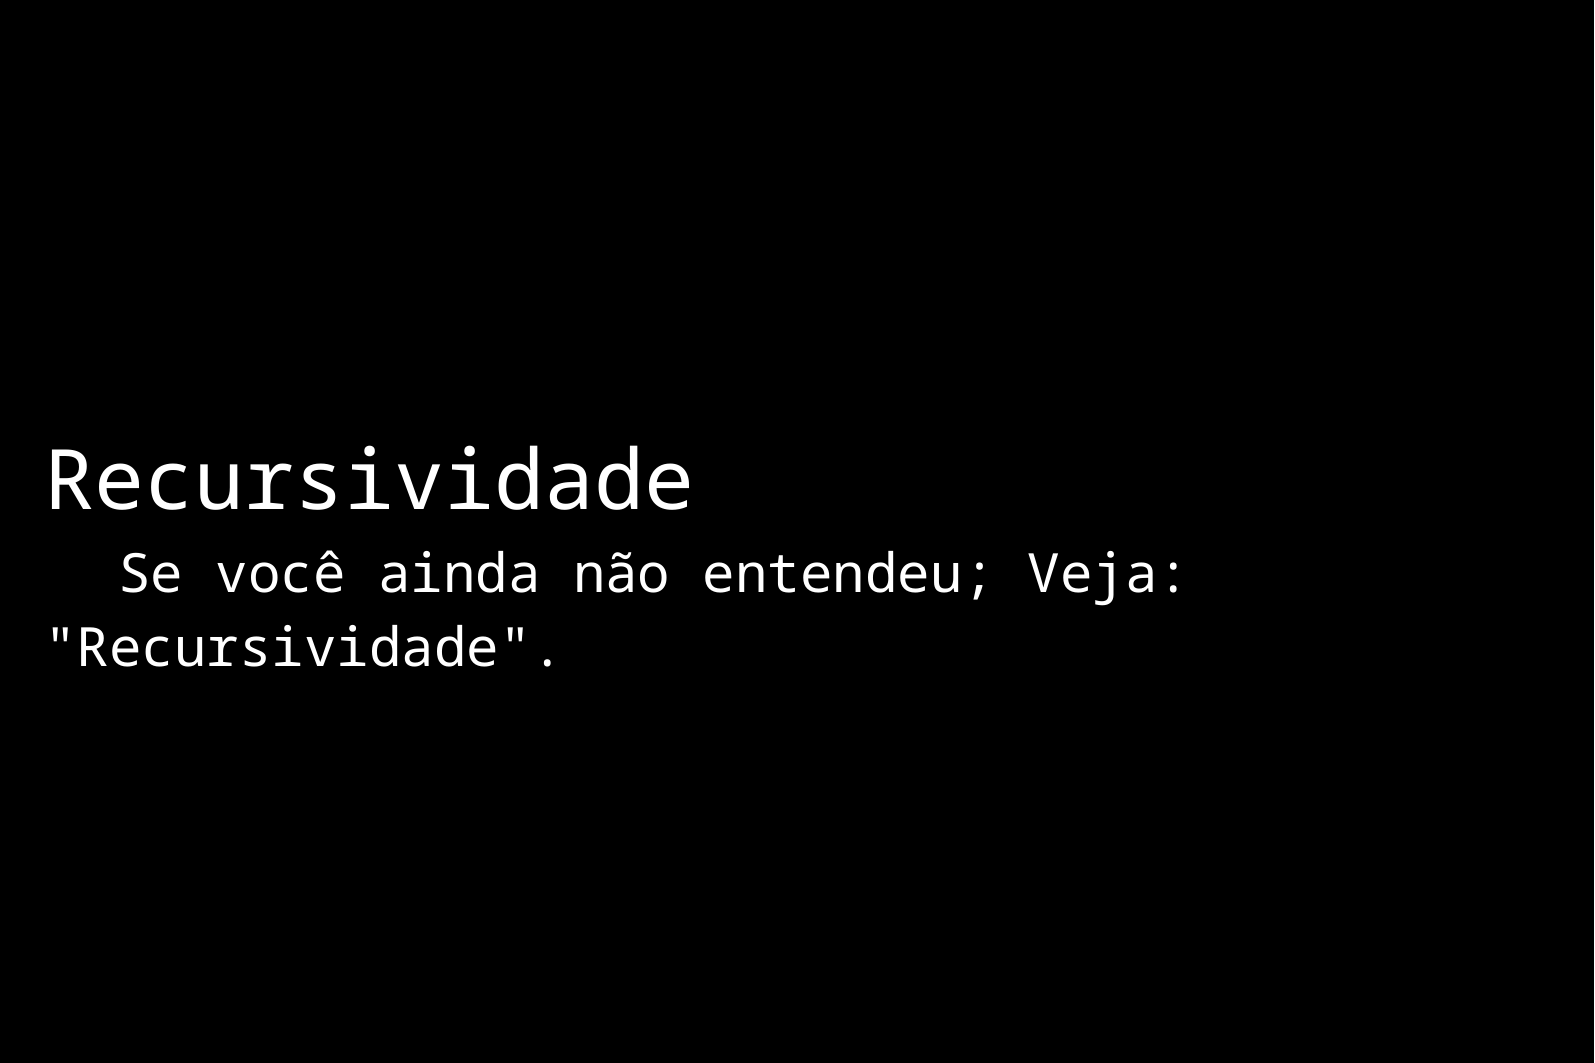

Recursividade
	Se você ainda não entendeu; Veja: "Recursividade".